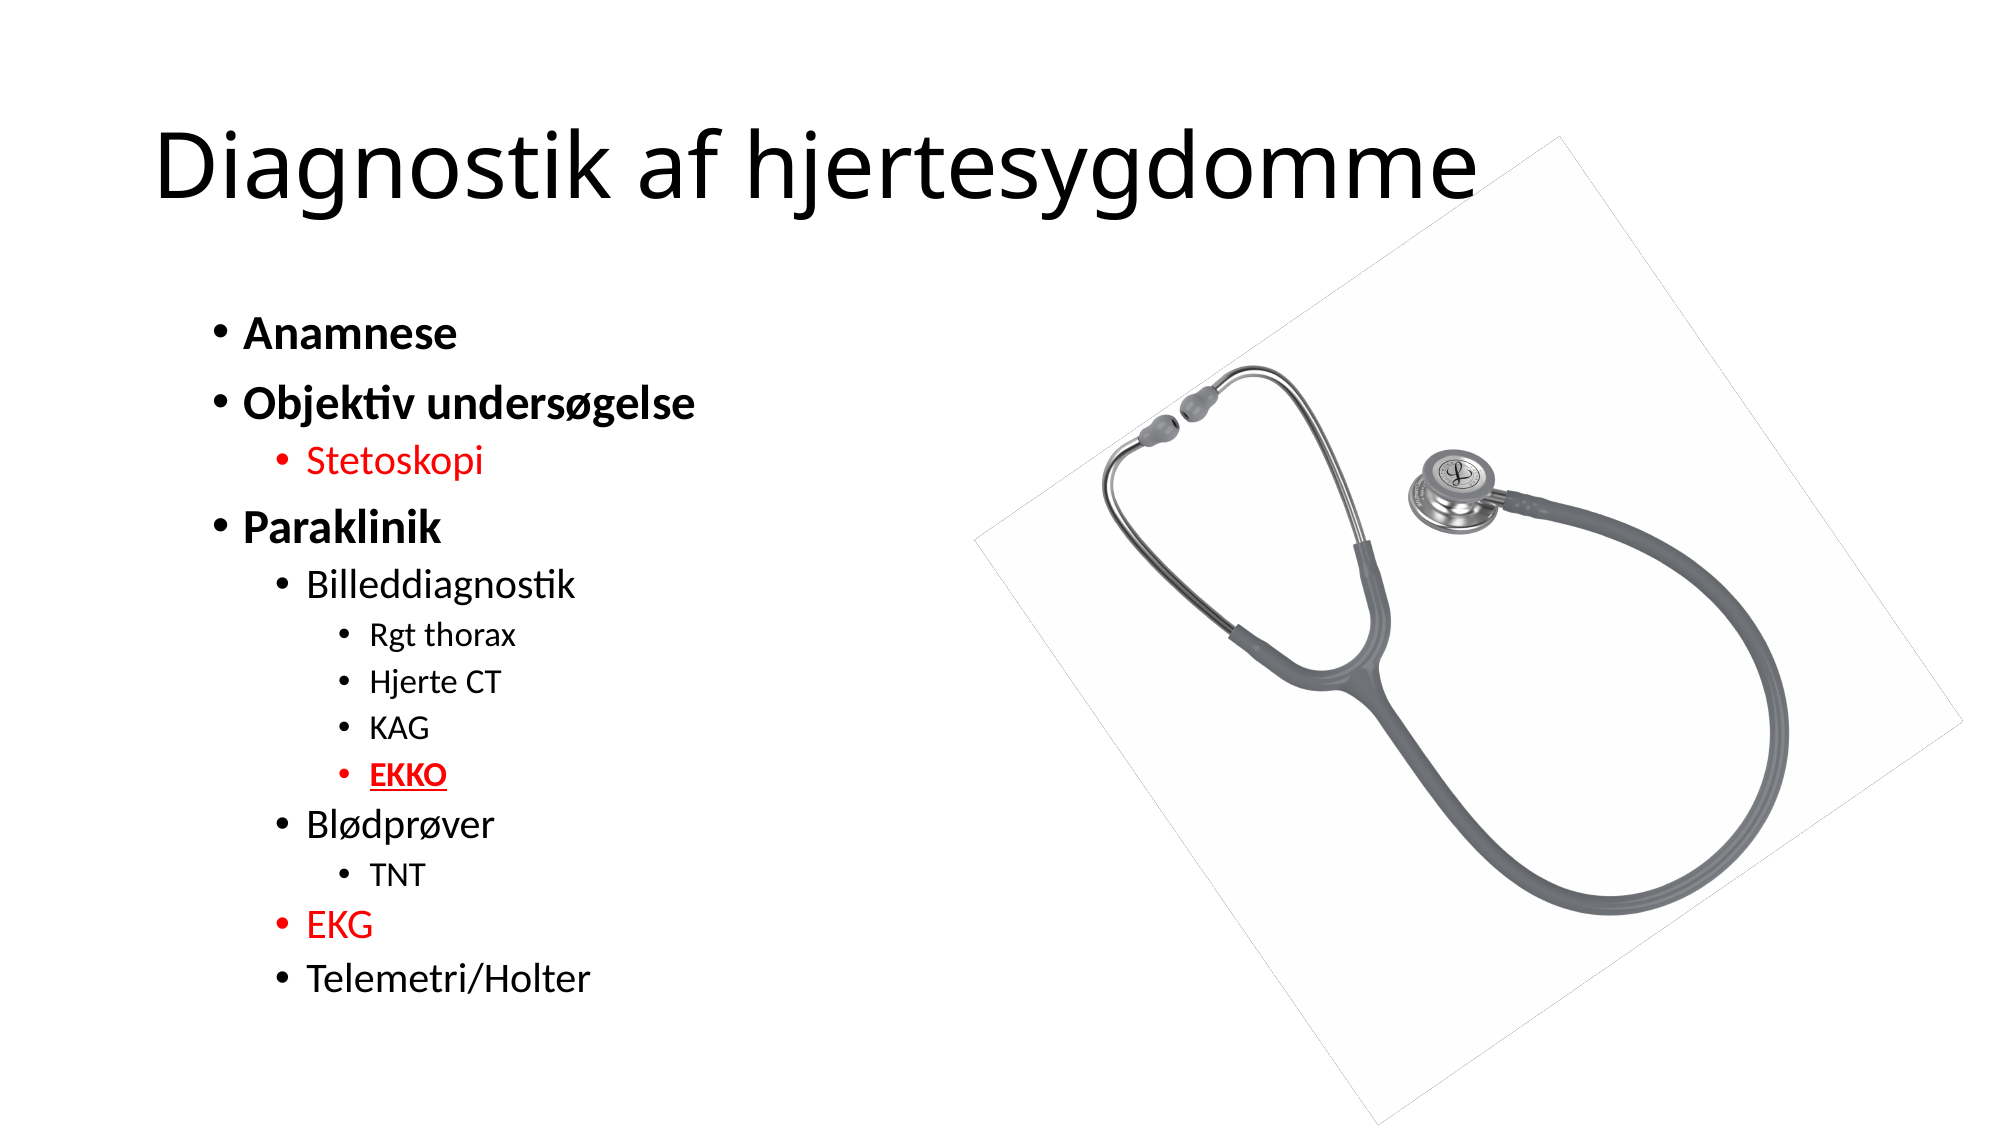

# Diagnostik af hjertesygdomme
Anamnese
Objektiv undersøgelse
Stetoskopi
Paraklinik
Billeddiagnostik
Rgt thorax
Hjerte CT
KAG
EKKO
Blødprøver
TNT
EKG
Telemetri/Holter